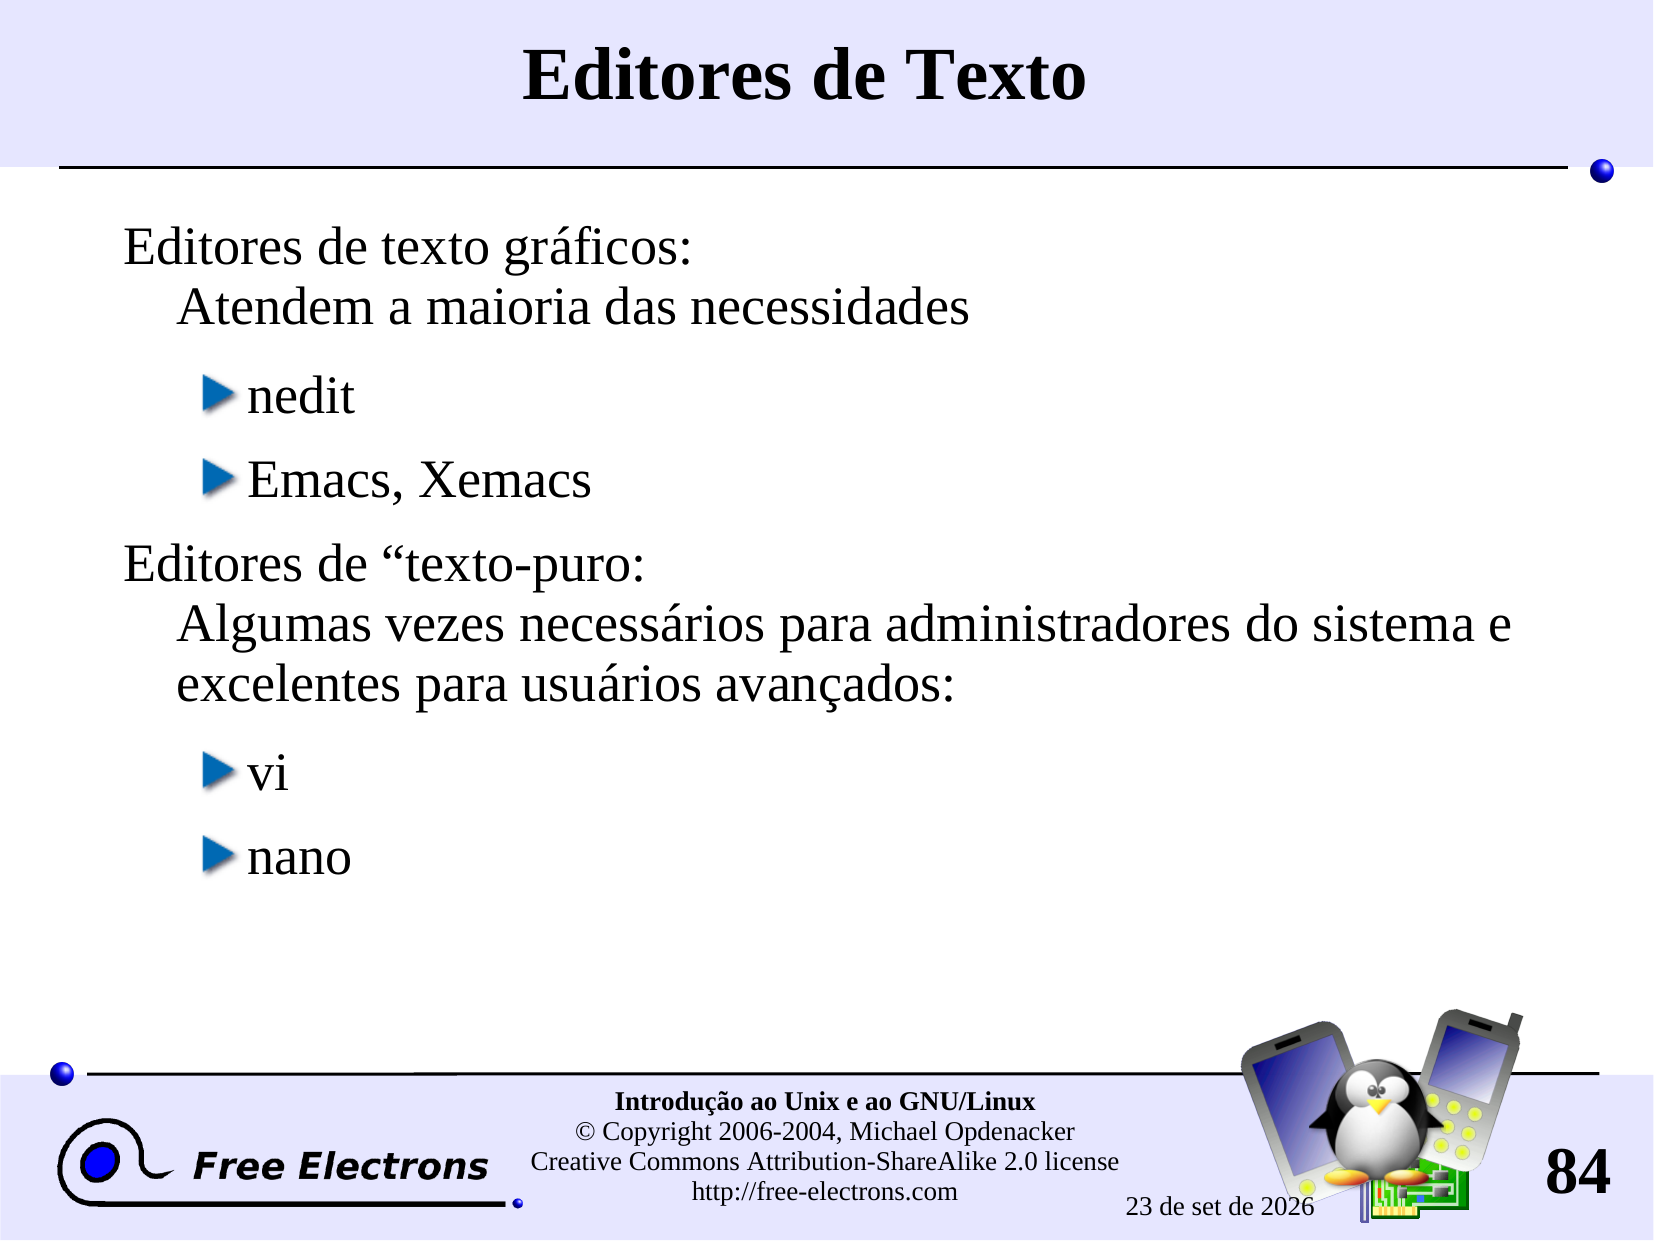

# Editores de Texto
Editores de texto gráficos:
Atendem a maioria das necessidades
nedit
Emacs, Xemacs
Editores de “texto-puro:
Algumas vezes necessários para administradores do sistema e excelentes para usuários avançados:
vi
nano